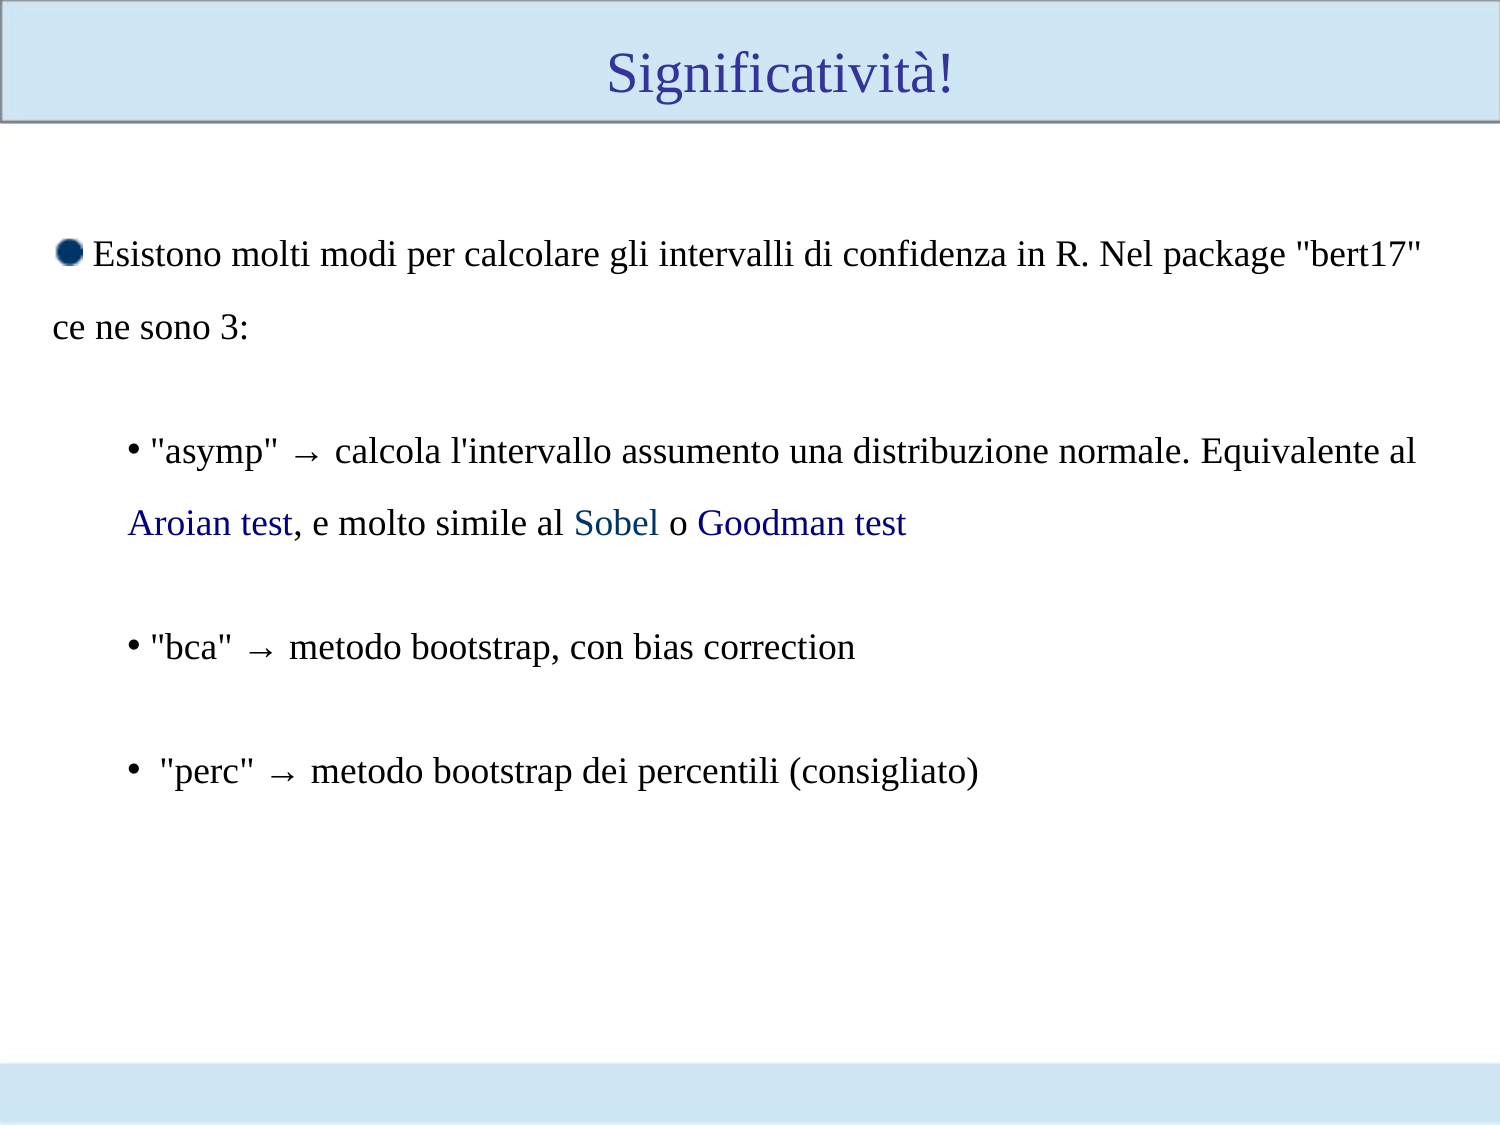

# Significatività!
 Esistono molti modi per calcolare gli intervalli di confidenza in R. Nel package "bert17" ce ne sono 3:
 "asymp" → calcola l'intervallo assumento una distribuzione normale. Equivalente al Aroian test, e molto simile al Sobel o Goodman test
 "bca" → metodo bootstrap, con bias correction
 "perc" → metodo bootstrap dei percentili (consigliato)